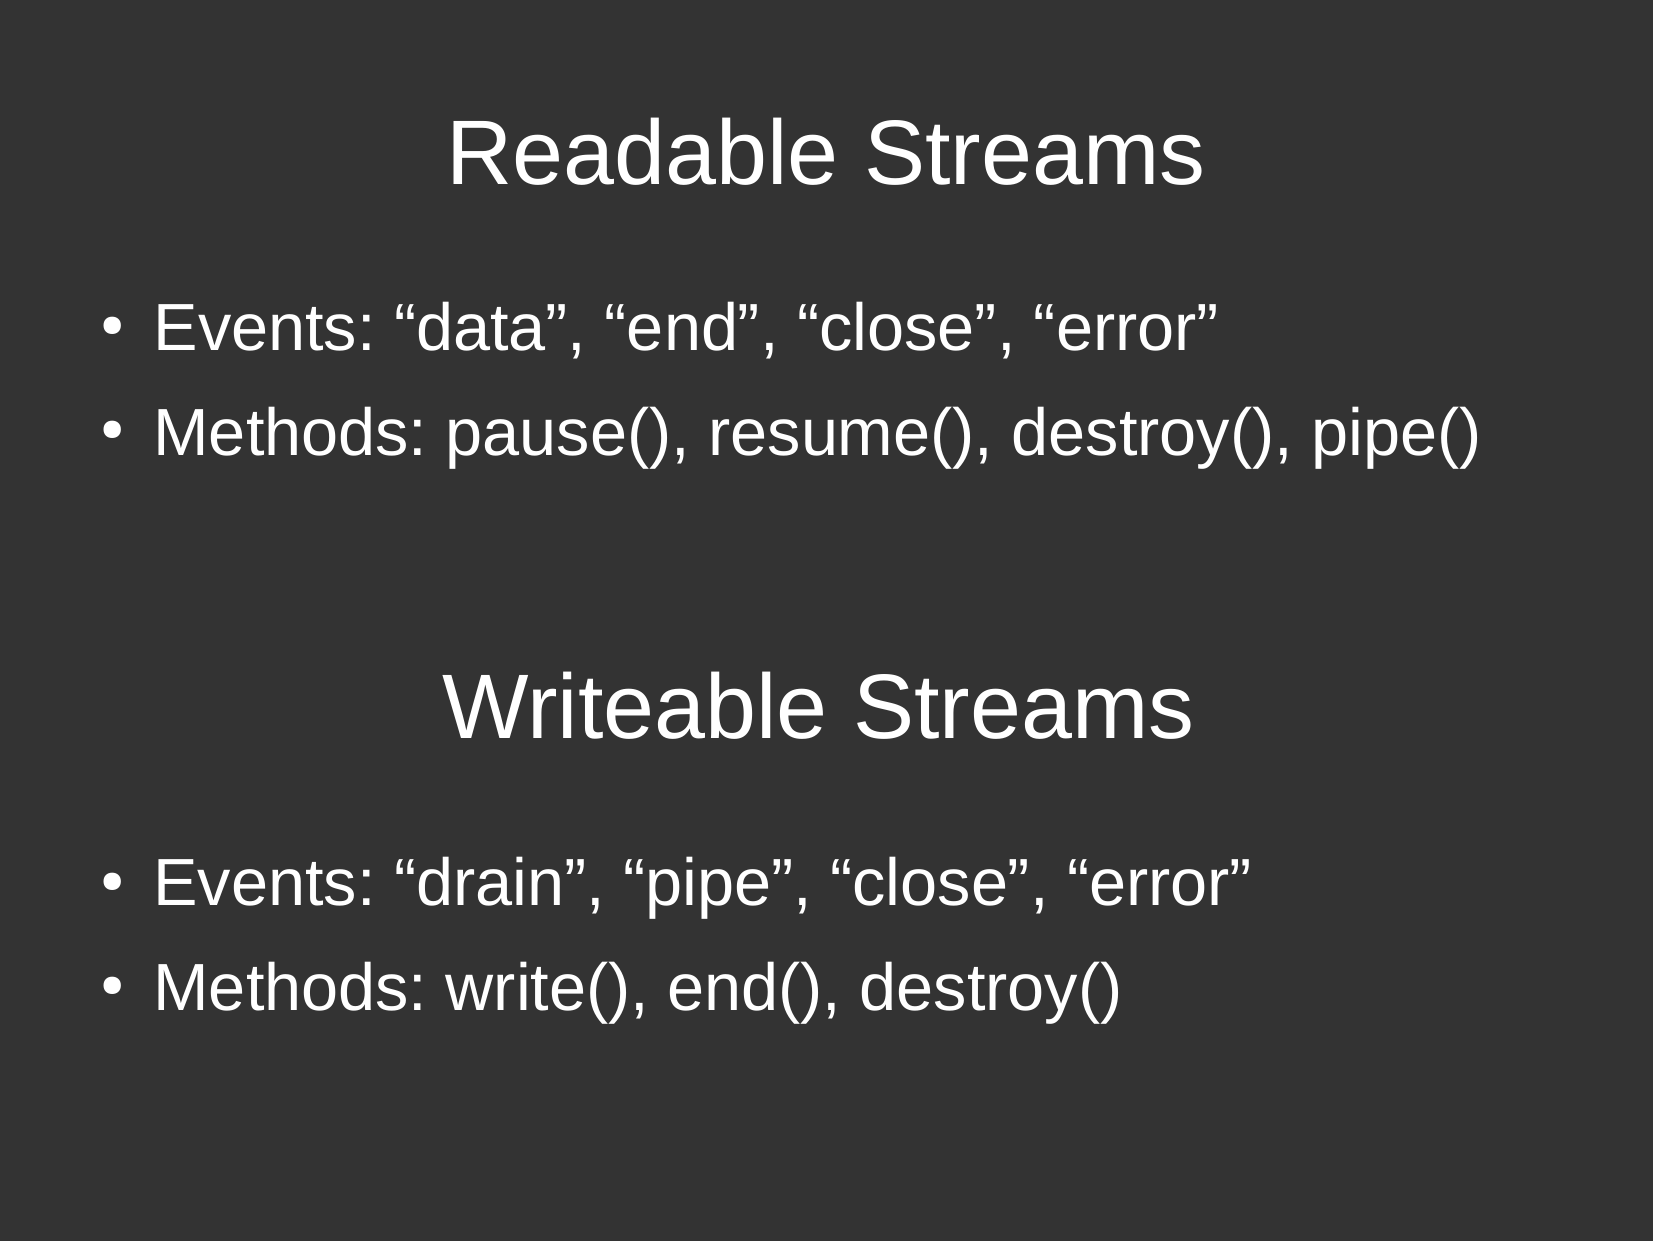

# Readable Streams
Events: “data”, “end”, “close”, “error”
Methods: pause(), resume(), destroy(), pipe()
Writeable Streams
Events: “drain”, “pipe”, “close”, “error”
Methods: write(), end(), destroy()